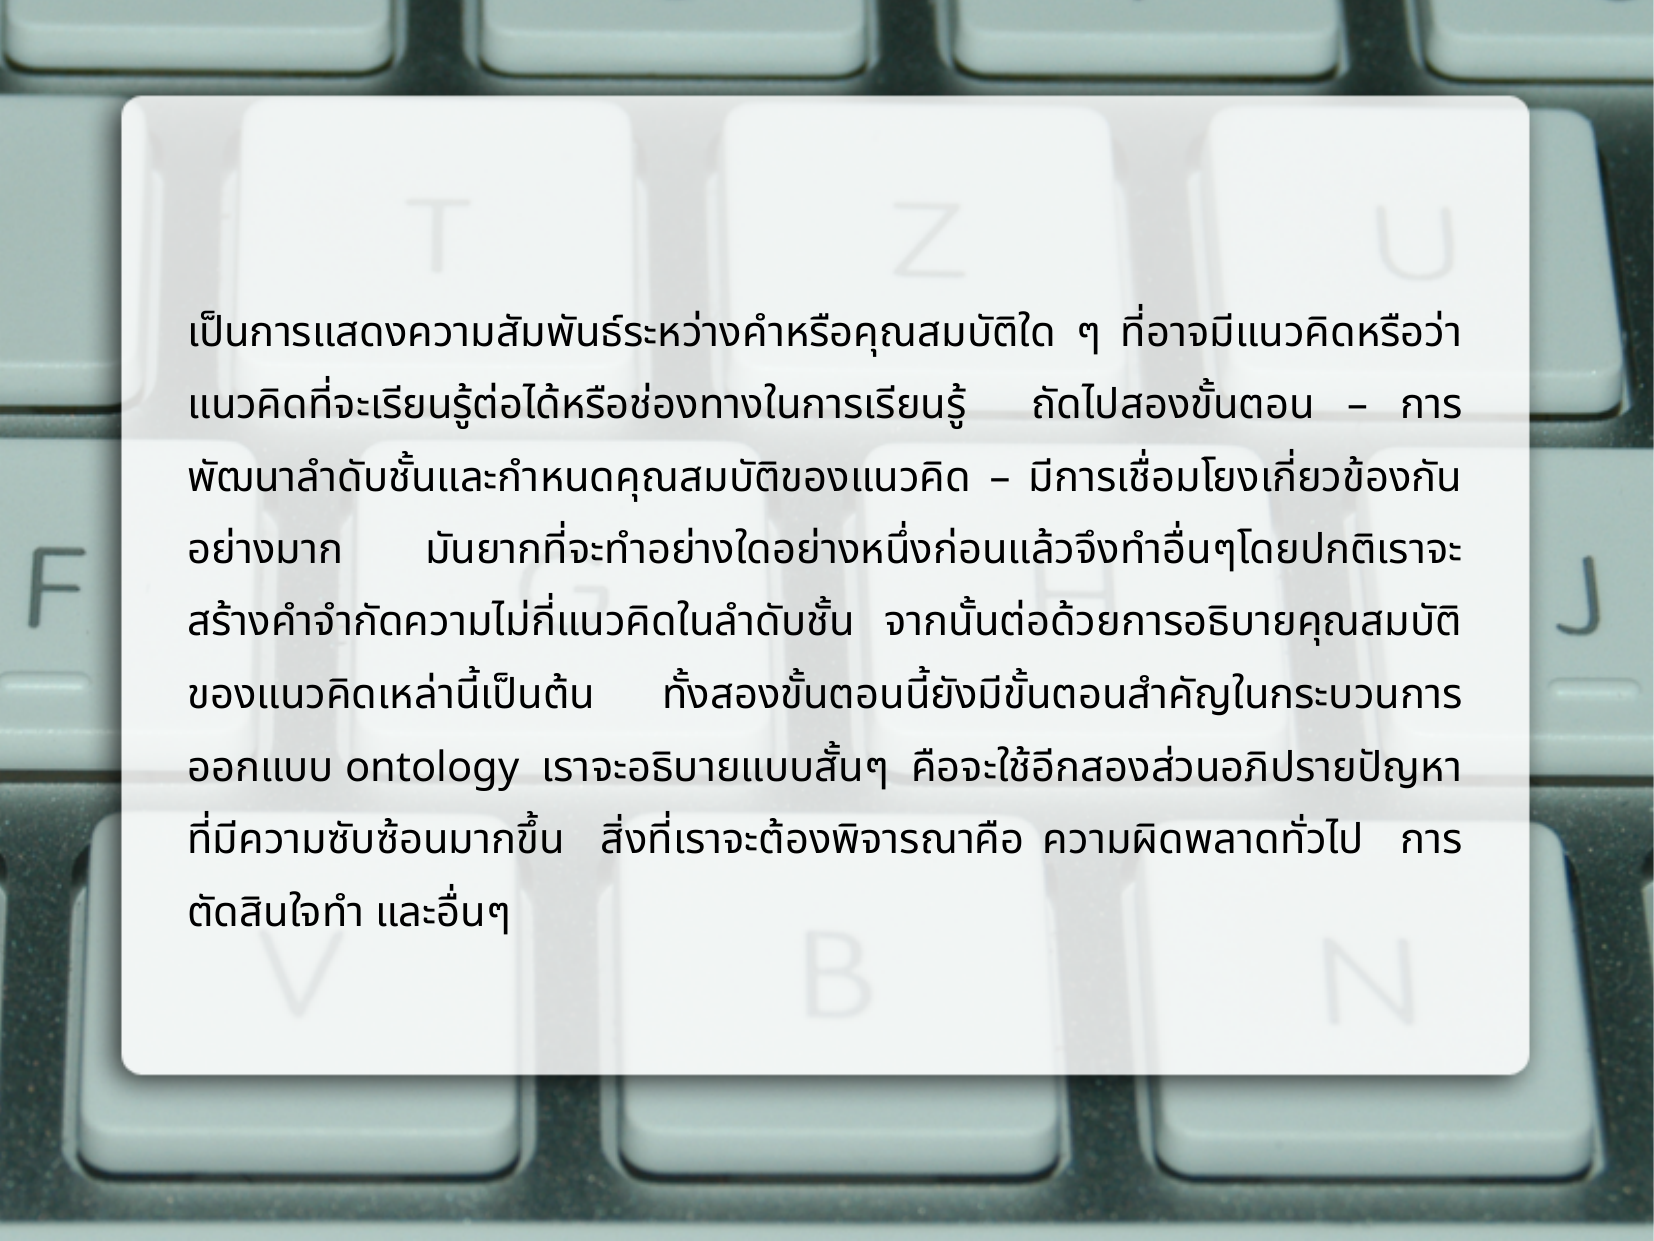

#
เป็นการแสดงความสัมพันธ์ระหว่างคำหรือคุณสมบัติใด ๆ ที่อาจมีแนวคิดหรือว่าแนวคิดที่จะเรียนรู้ต่อได้หรือช่องทางในการเรียนรู้ ถัดไปสองขั้นตอน – การพัฒนาลำดับชั้นและกำหนดคุณสมบัติของแนวคิด – มีการเชื่อมโยงเกี่ยวข้องกันอย่างมาก มันยากที่จะทำอย่างใดอย่างหนึ่งก่อนแล้วจึงทำอื่นๆโดยปกติเราจะสร้างคำจำกัดความไม่กี่แนวคิดในลำดับชั้น จากนั้นต่อด้วยการอธิบายคุณสมบัติของแนวคิดเหล่านี้เป็นต้น ทั้งสองขั้นตอนนี้ยังมีขั้นตอนสำคัญในกระบวนการออกแบบ ontology เราจะอธิบายแบบสั้นๆ คือจะใช้อีกสองส่วนอภิปรายปัญหาที่มีความซับซ้อนมากขึ้น สิ่งที่เราจะต้องพิจารณาคือ ความผิดพลาดทั่วไป การตัดสินใจทำ และอื่นๆ